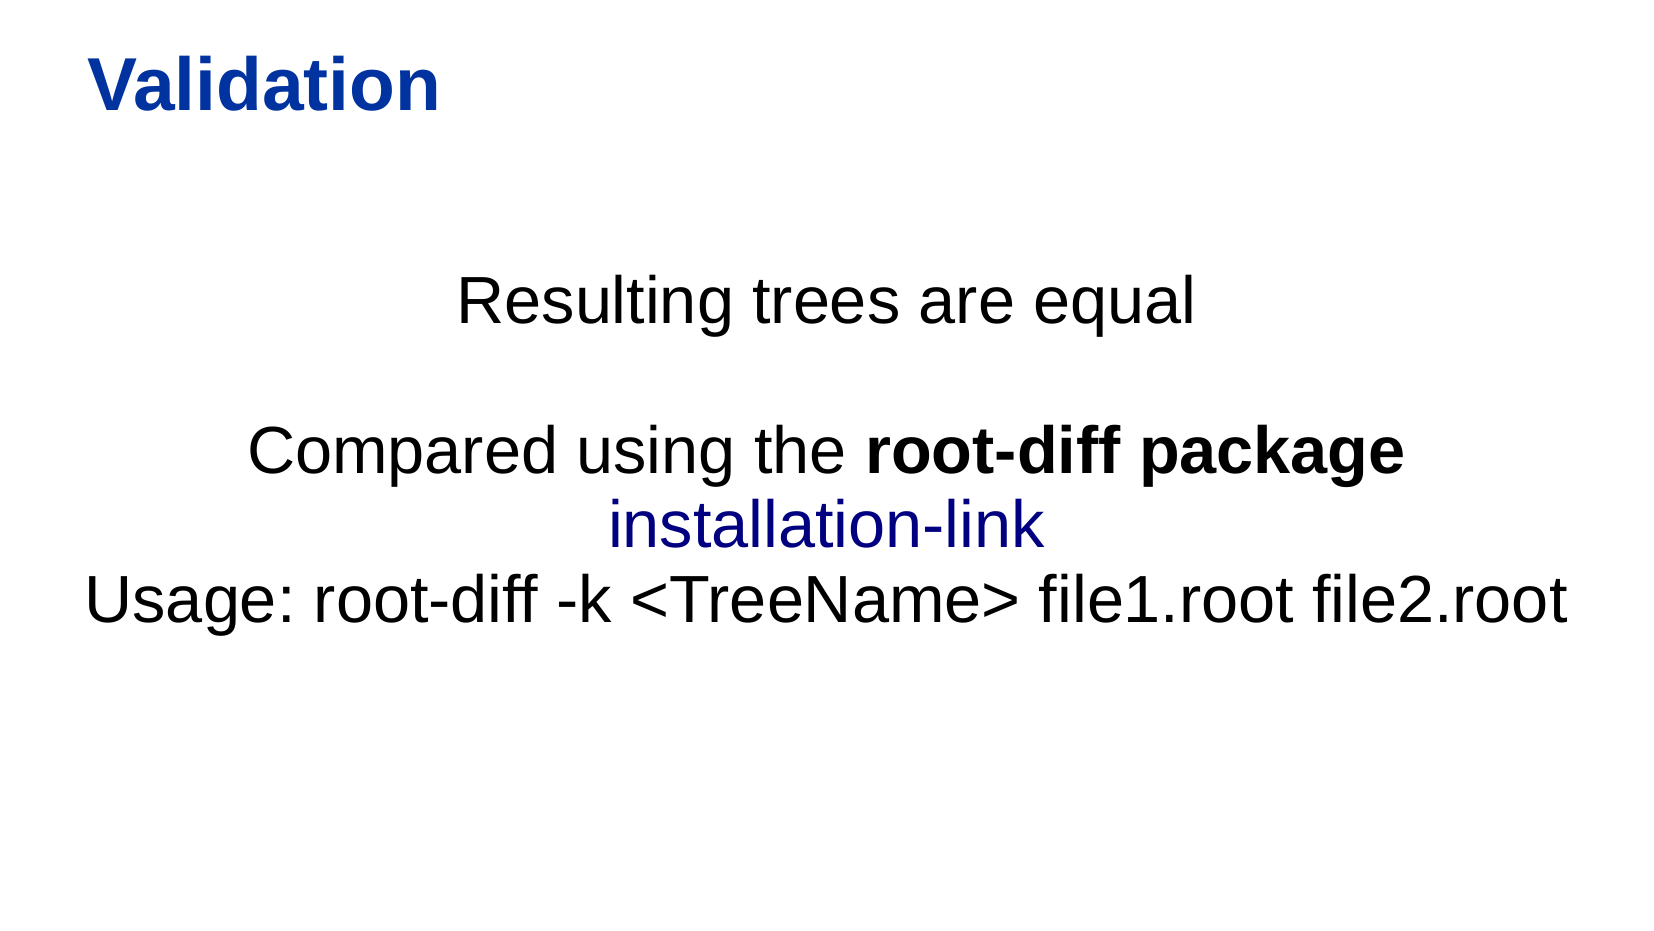

Validation
# Resulting trees are equal
Compared using the root-diff package
installation-link
Usage: root-diff -k <TreeName> file1.root file2.root